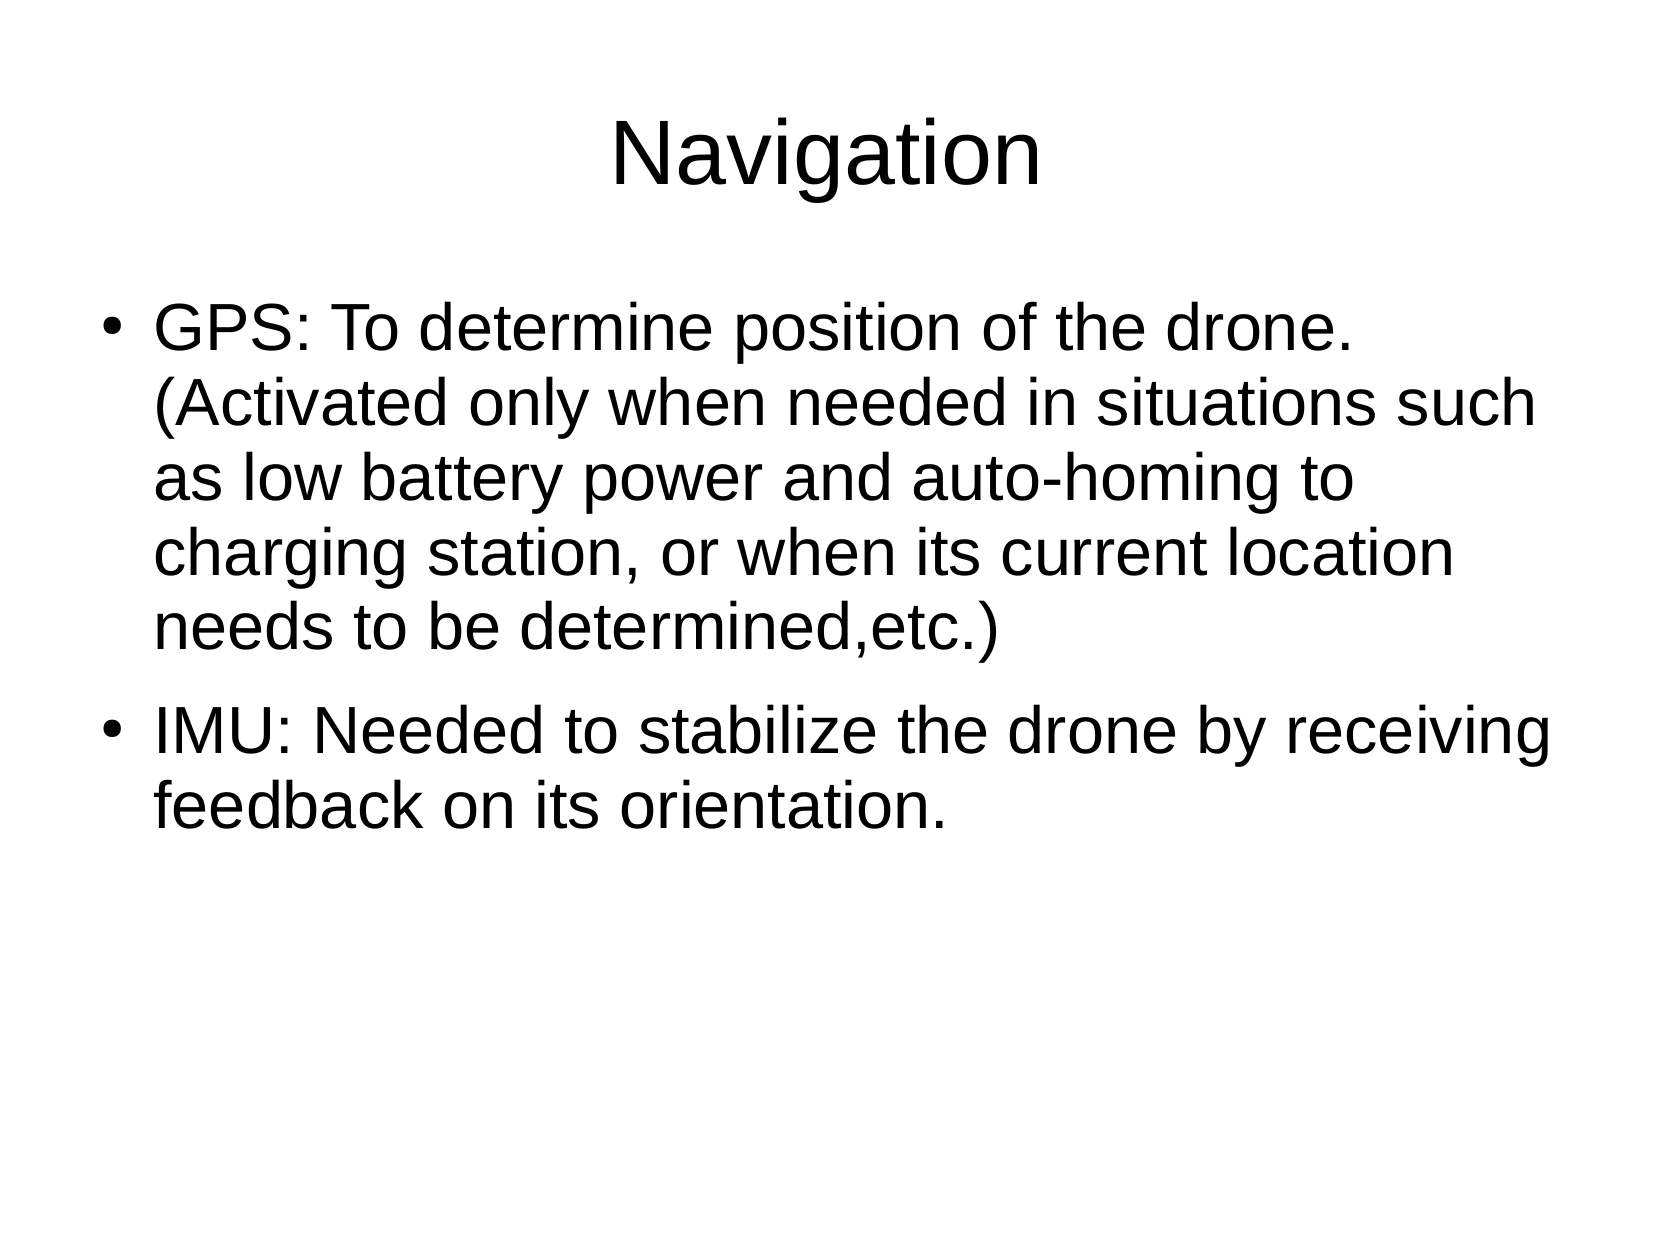

# Navigation
GPS: To determine position of the drone. (Activated only when needed in situations such as low battery power and auto-homing to charging station, or when its current location needs to be determined,etc.)
IMU: Needed to stabilize the drone by receiving feedback on its orientation.